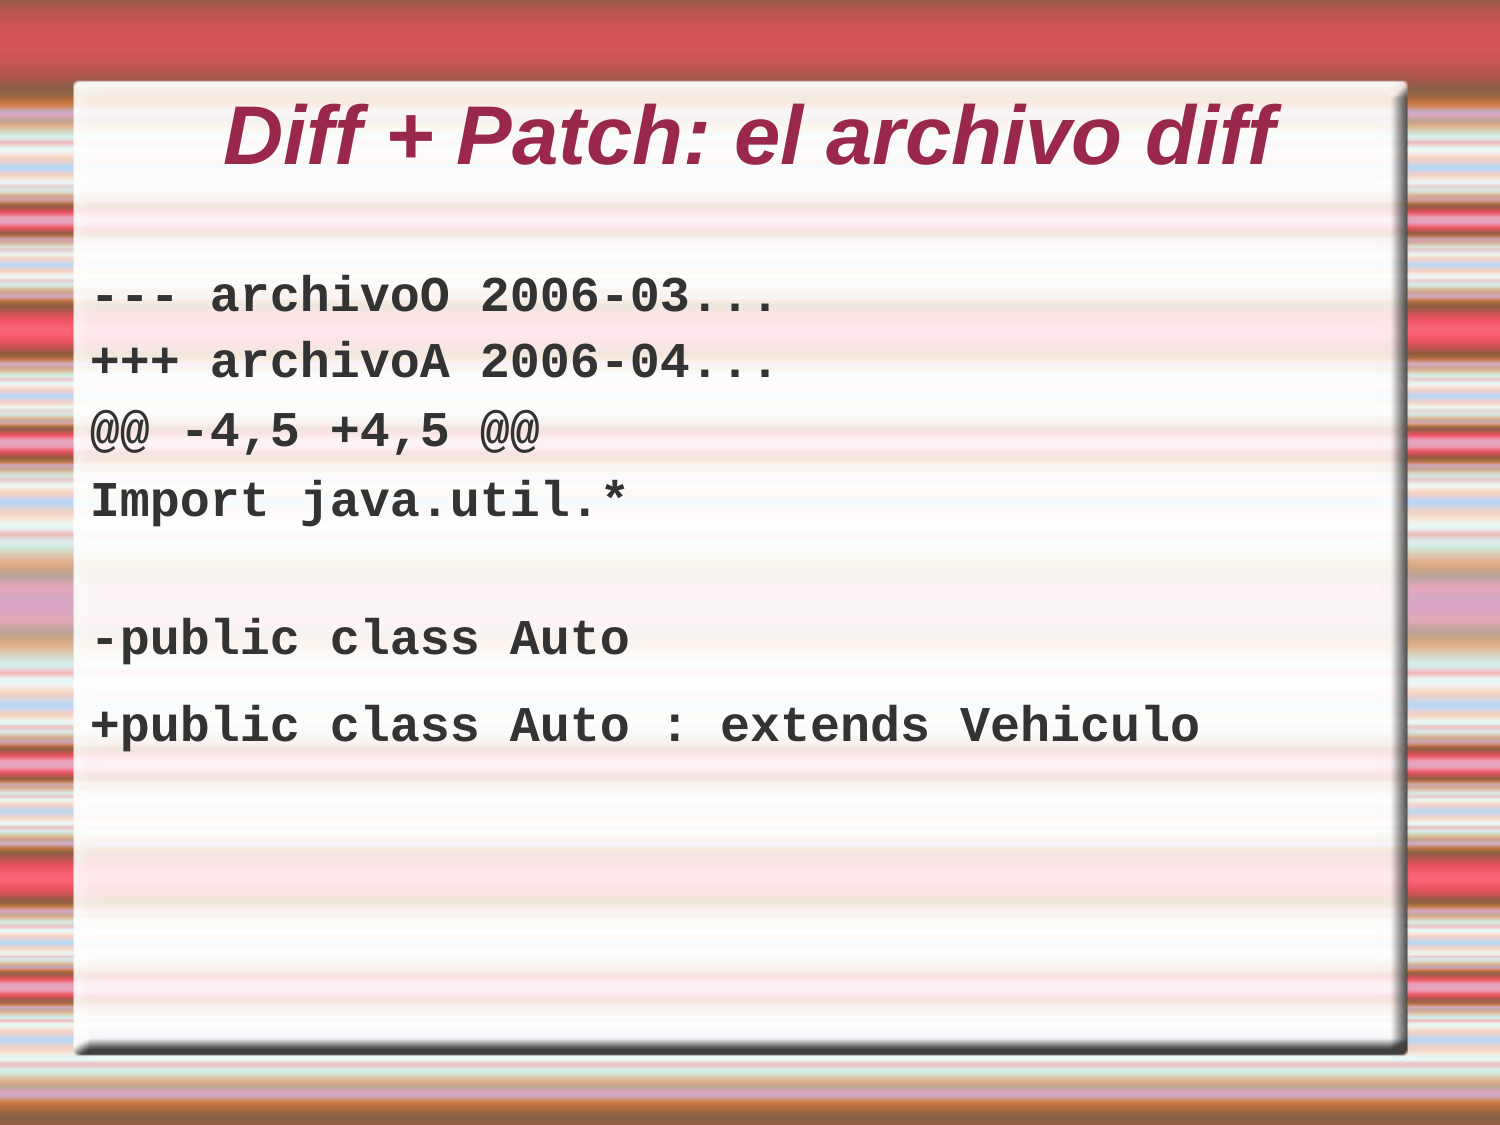

# Diff + Patch: el archivo diff
--- archivoO 2006-03...
+++ archivoA 2006-04...
@@ -4,5 +4,5 @@
Import java.util.*
-public class Auto
+public class Auto : extends Vehiculo